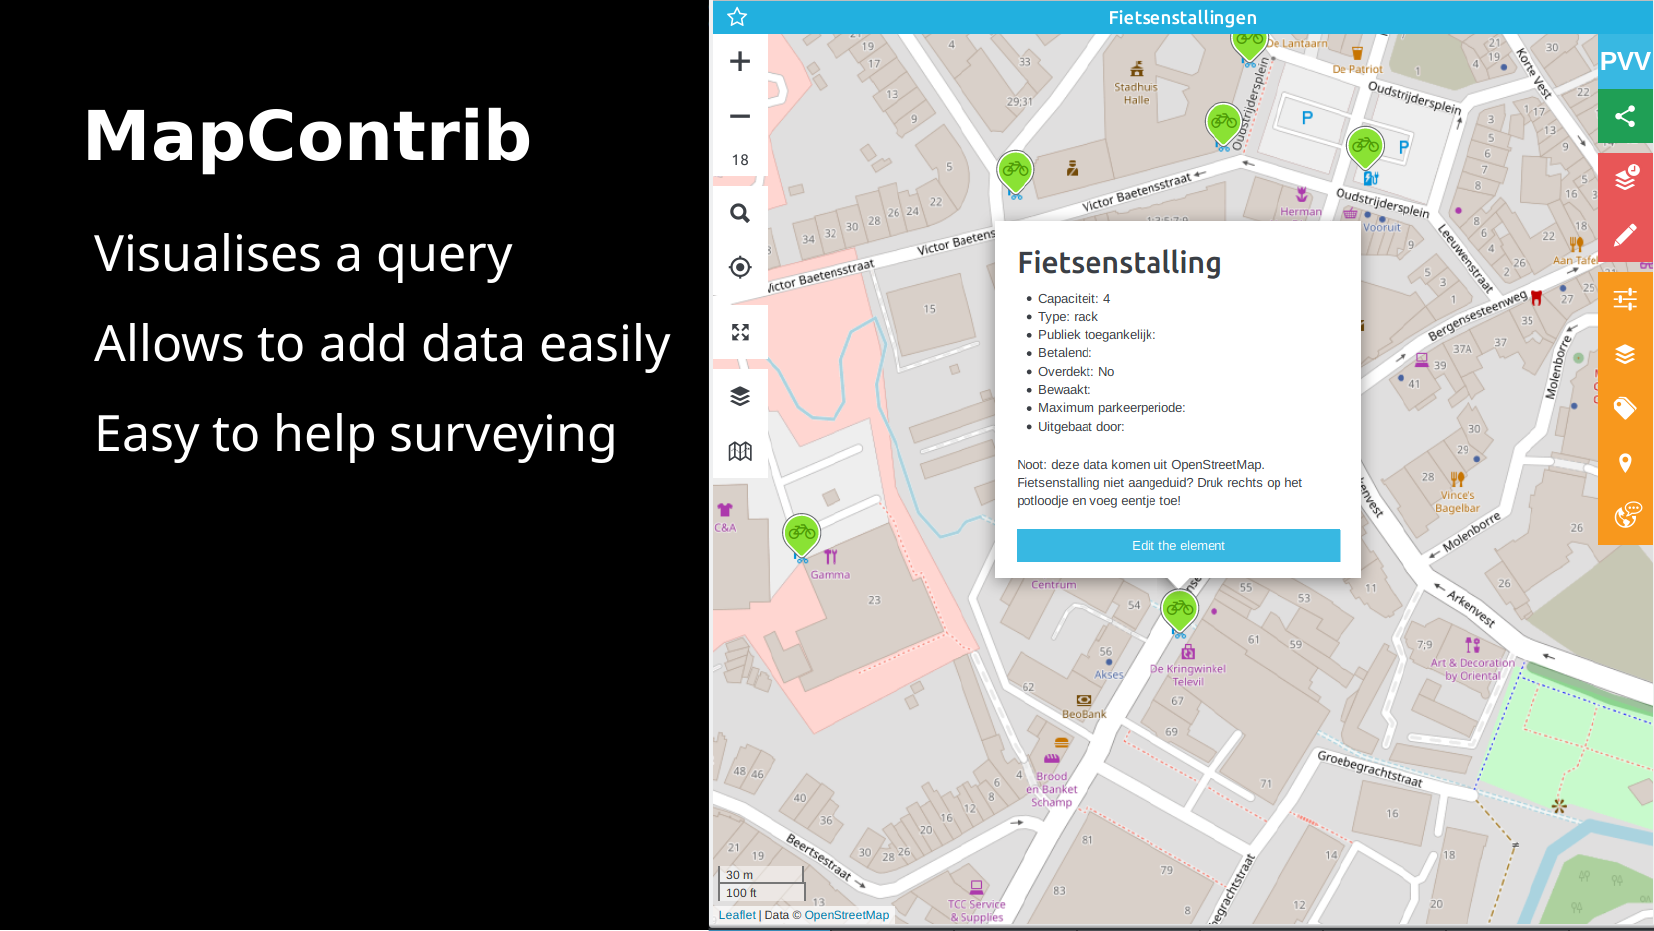

# MapContrib
Visualises a query
Allows to add data easily
Easy to help surveying